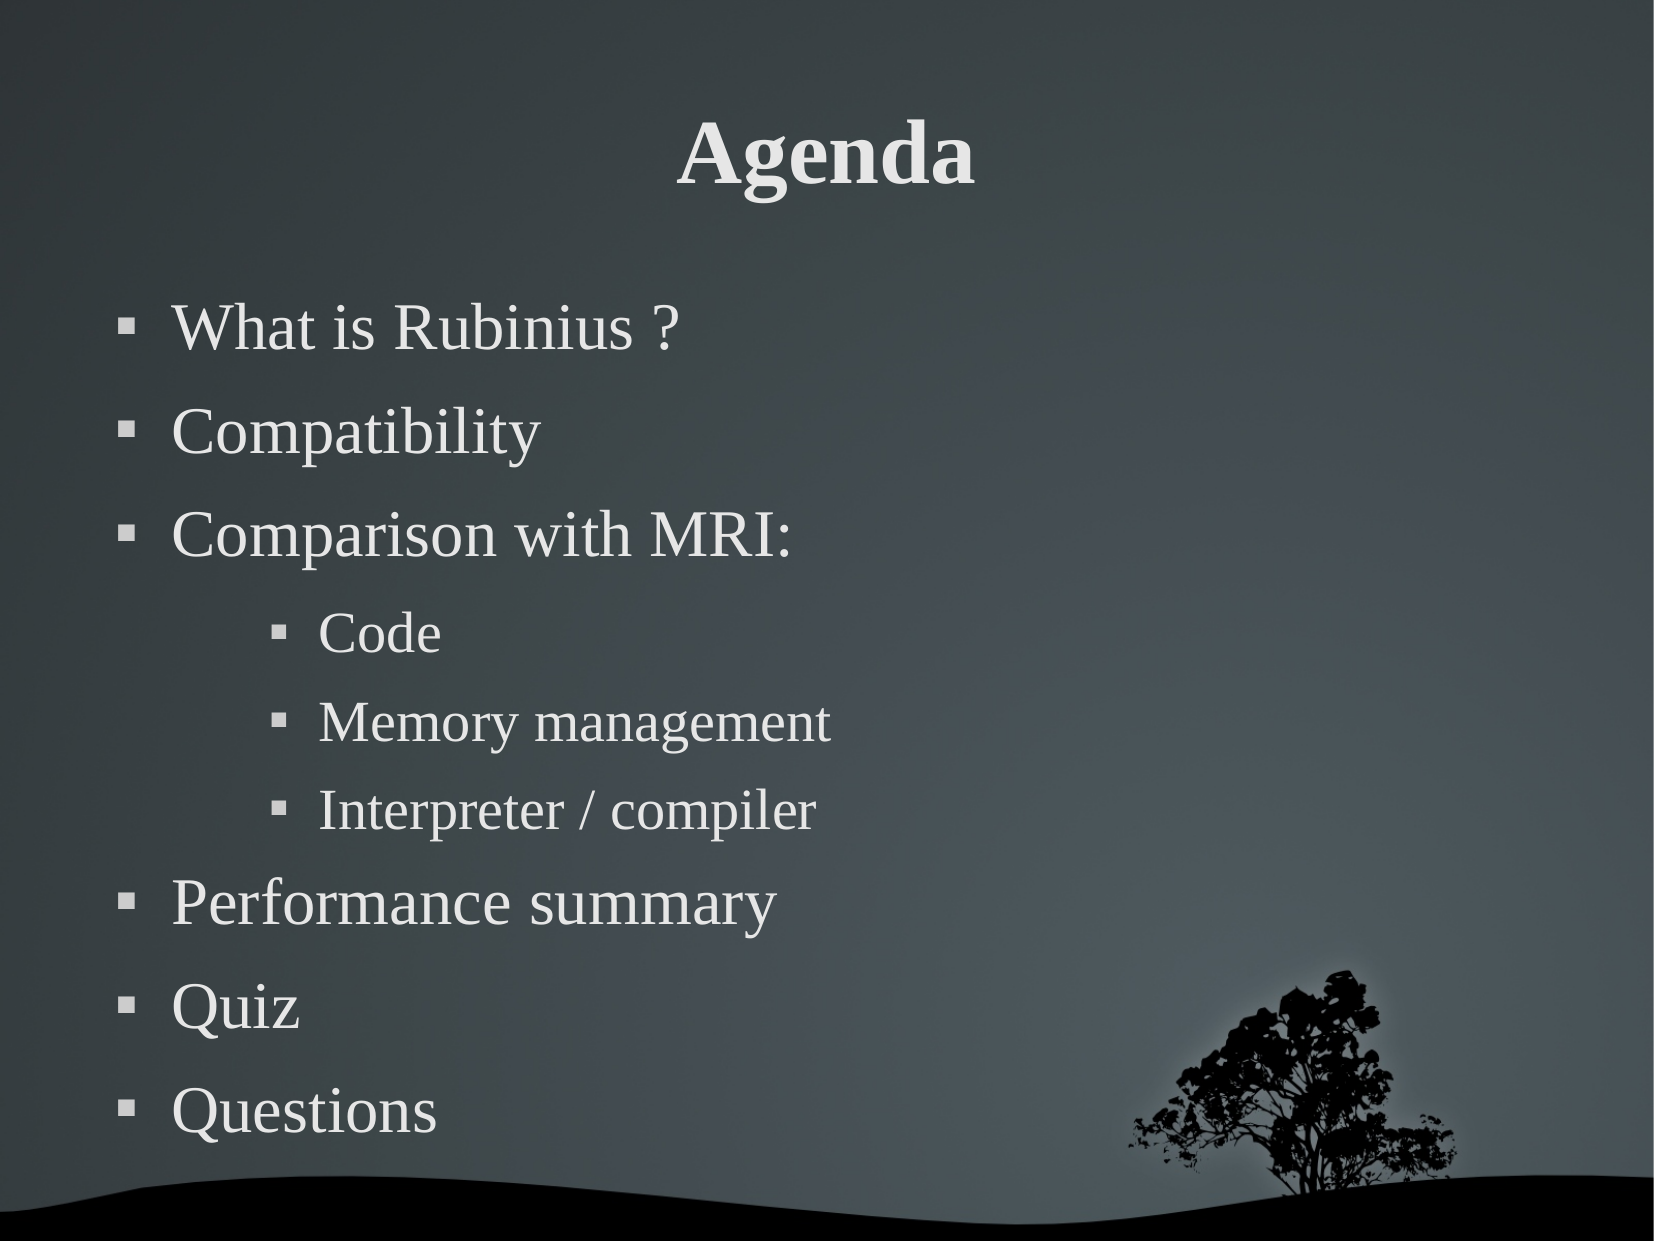

# Agenda
What is Rubinius ?
Compatibility
Comparison with MRI:
Code
Memory management
Interpreter / compiler
Performance summary
Quiz
Questions